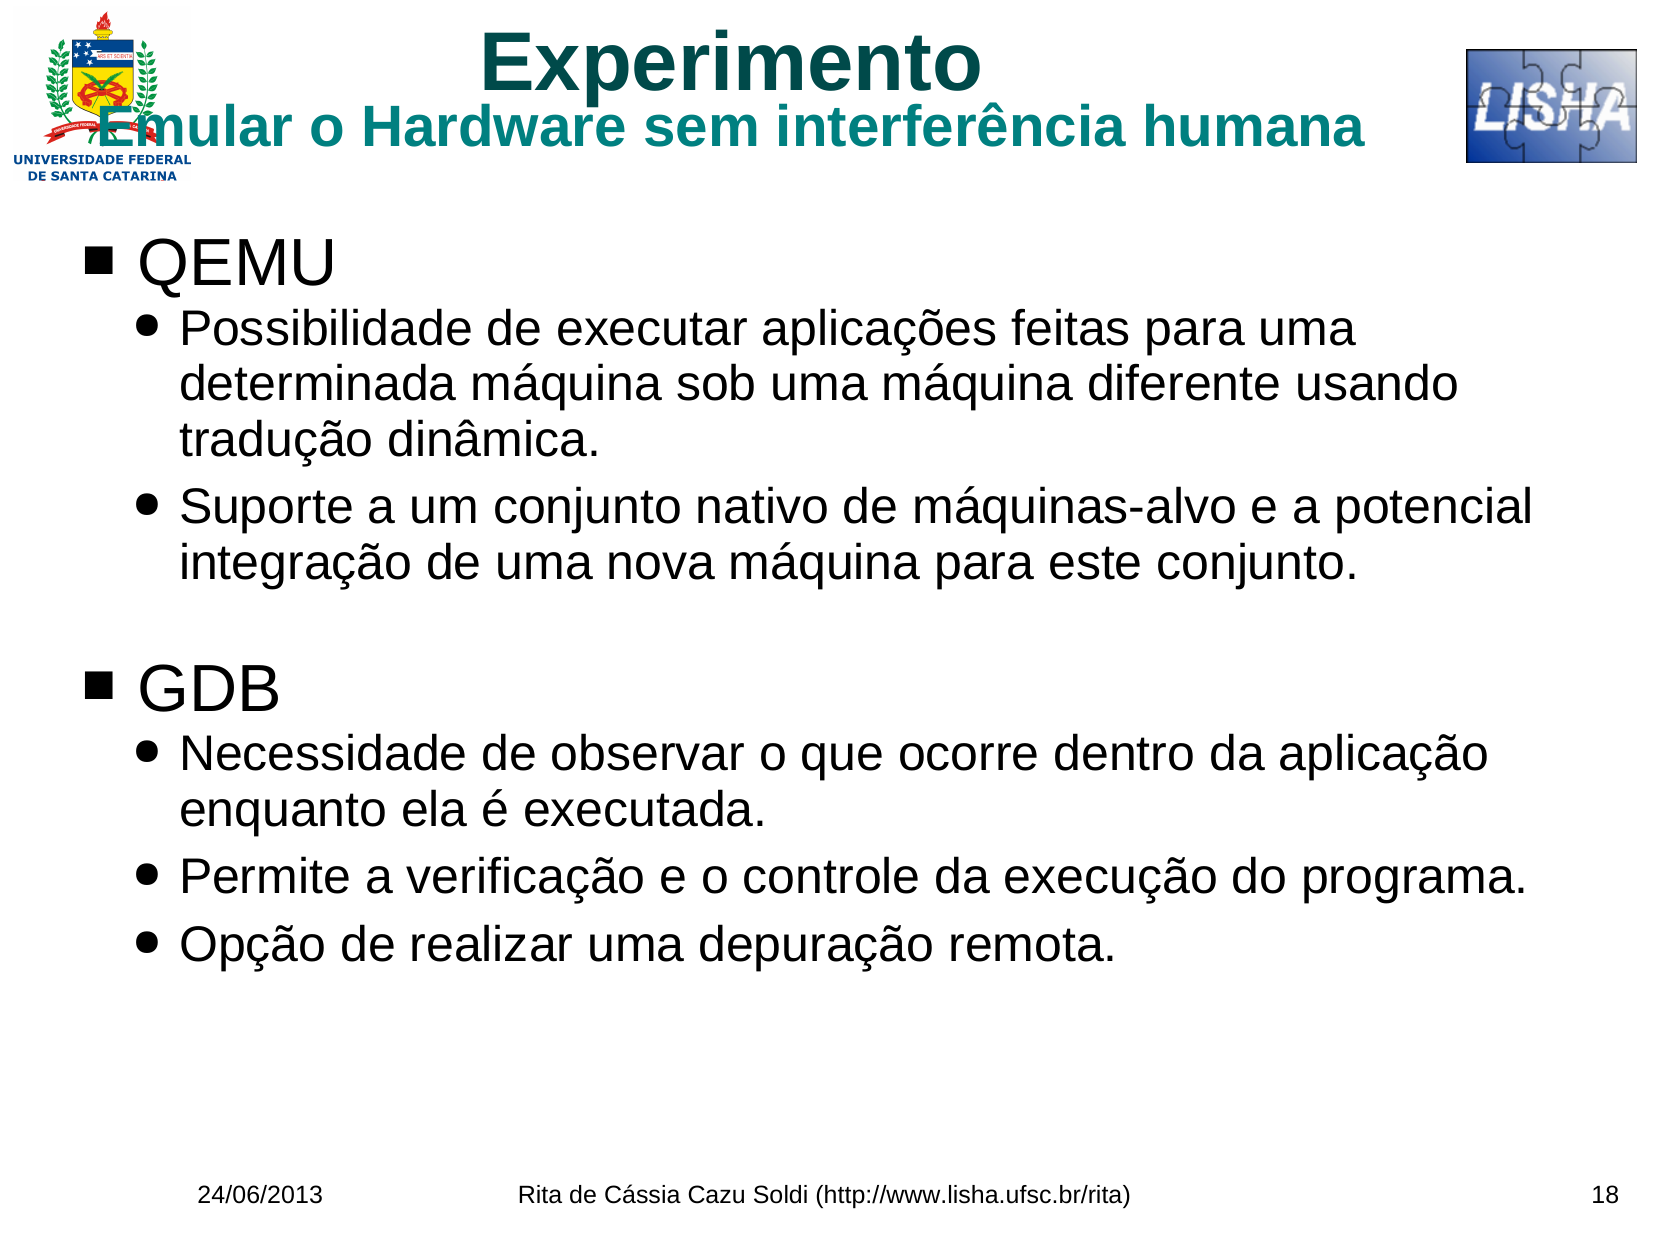

# Experimento Emular o Hardware sem interferência humana
QEMU
Possibilidade de executar aplicações feitas para uma determinada máquina sob uma máquina diferente usando tradução dinâmica.
Suporte a um conjunto nativo de máquinas-alvo e a potencial integração de uma nova máquina para este conjunto.
GDB
Necessidade de observar o que ocorre dentro da aplicação enquanto ela é executada.
Permite a verificação e o controle da execução do programa.
Opção de realizar uma depuração remota.